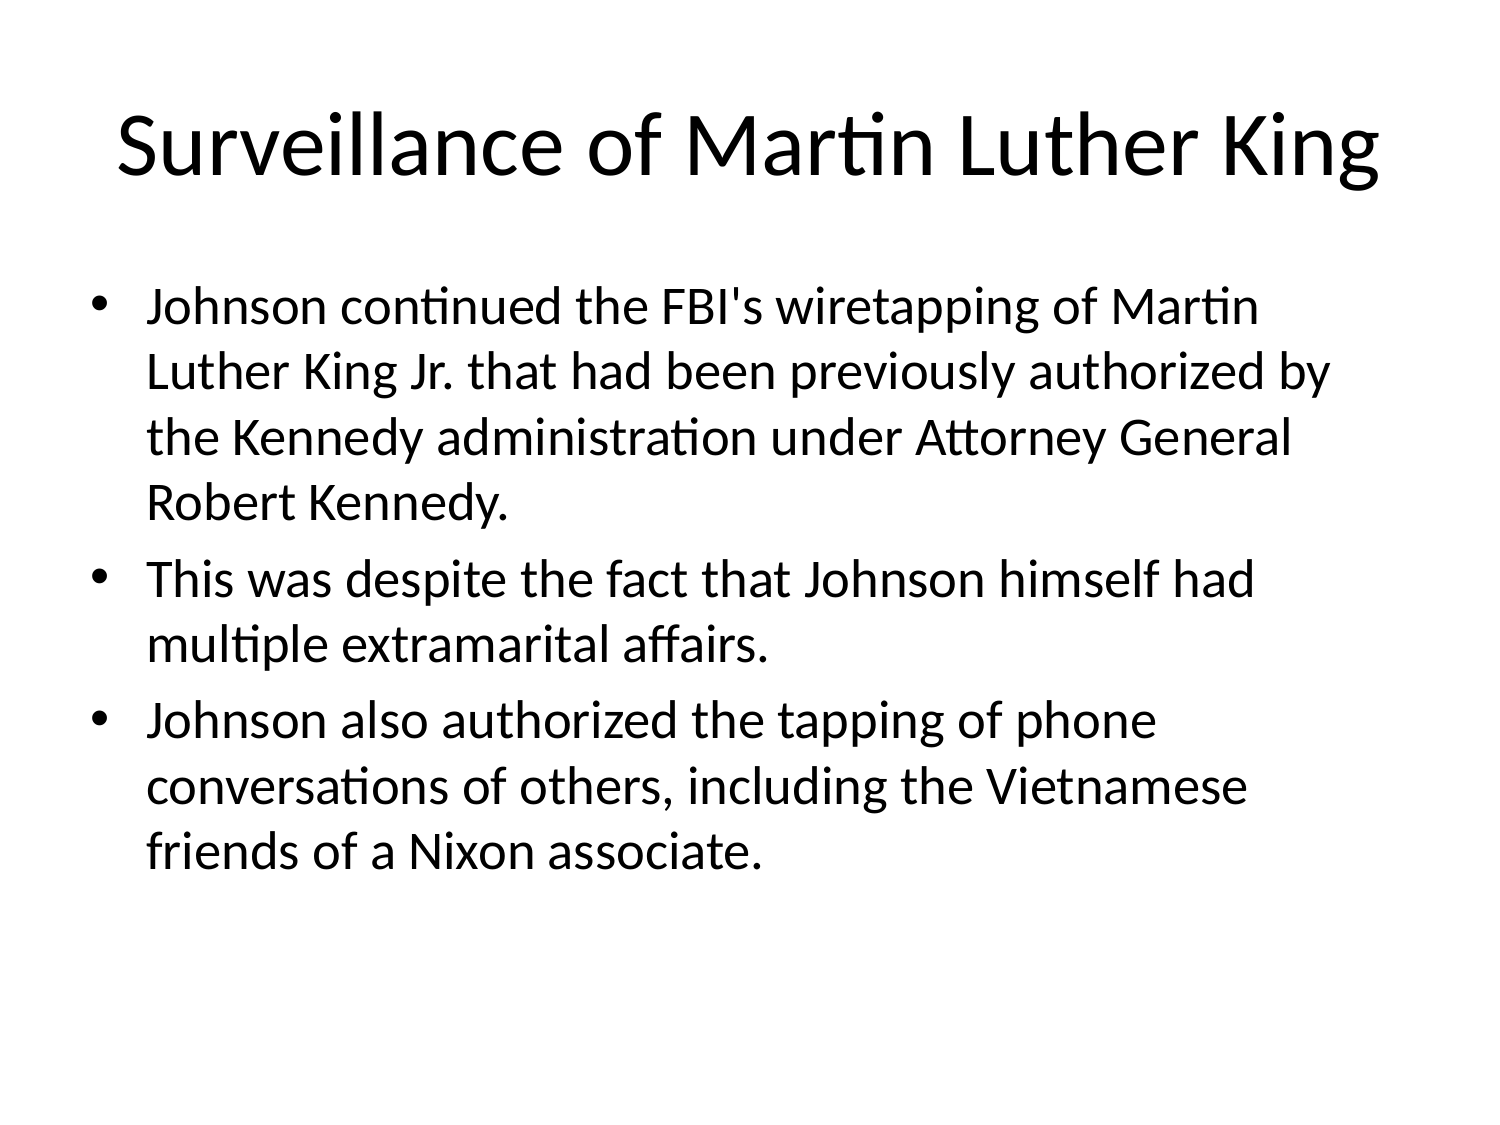

# Surveillance of Martin Luther King
Johnson continued the FBI's wiretapping of Martin Luther King Jr. that had been previously authorized by the Kennedy administration under Attorney General Robert Kennedy.
This was despite the fact that Johnson himself had multiple extramarital affairs.
Johnson also authorized the tapping of phone conversations of others, including the Vietnamese friends of a Nixon associate.